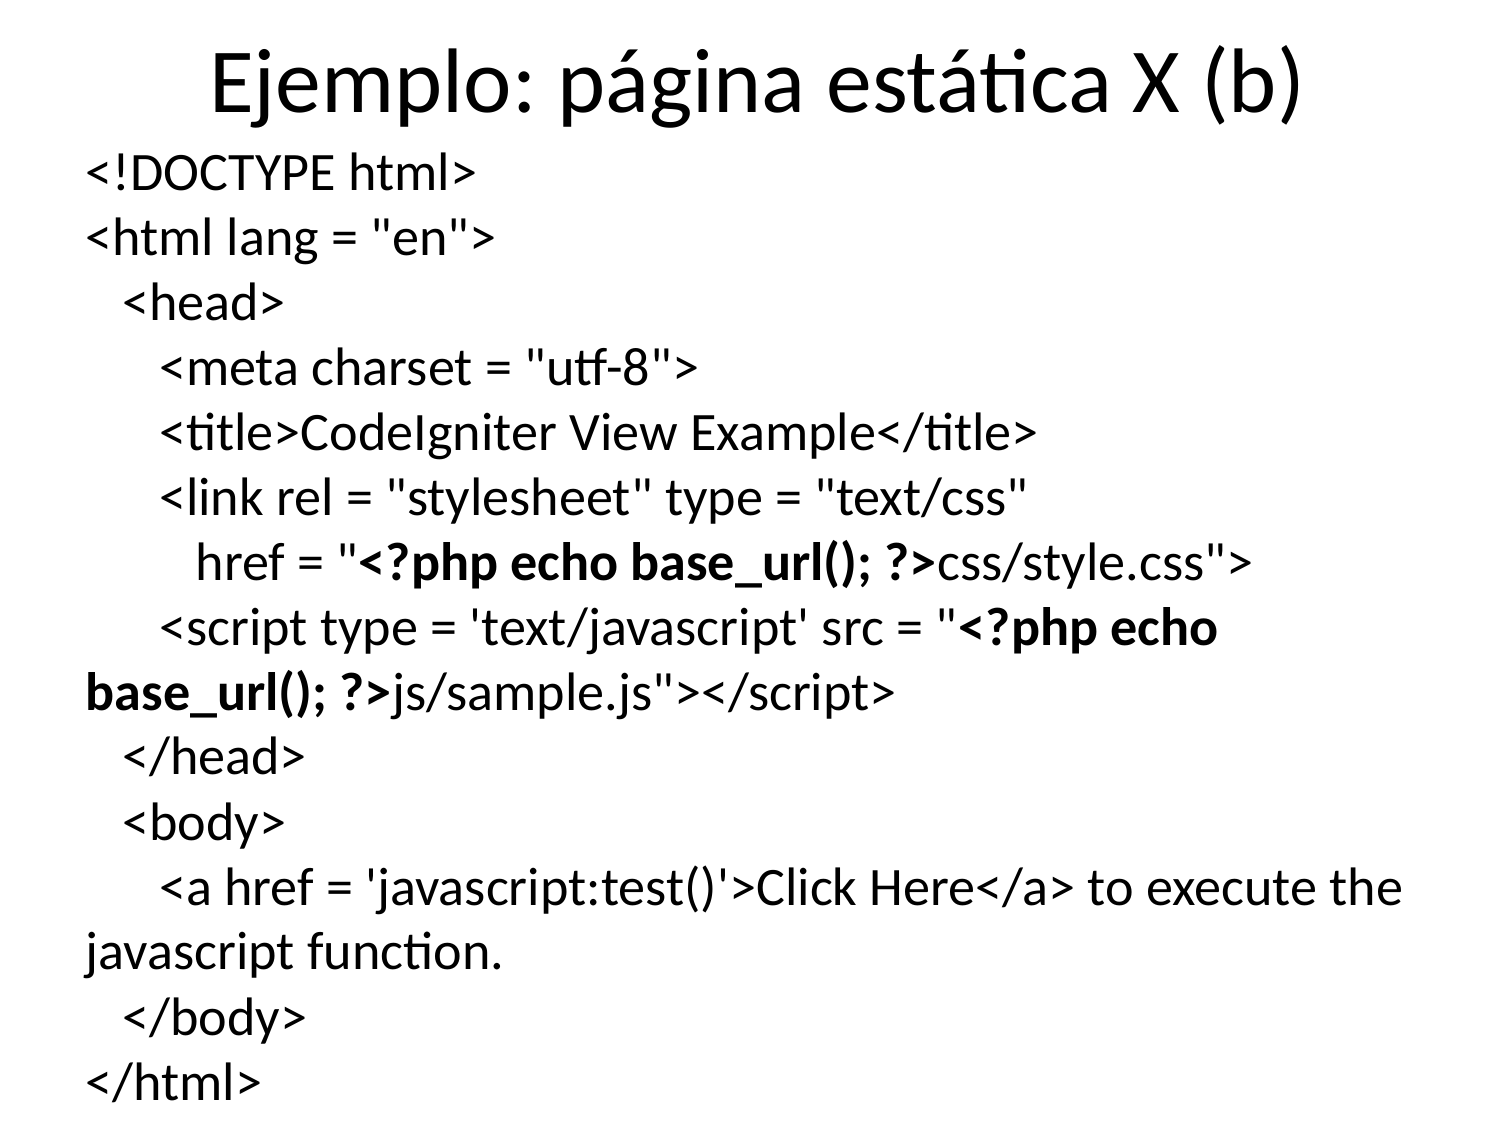

# Ejemplo: página estática X (b)
<!DOCTYPE html>
<html lang = "en">
 <head>
 <meta charset = "utf-8">
 <title>CodeIgniter View Example</title>
 <link rel = "stylesheet" type = "text/css"
 href = "<?php echo base_url(); ?>css/style.css">
 <script type = 'text/javascript' src = "<?php echo base_url(); ?>js/sample.js"></script>
 </head>
 <body>
 <a href = 'javascript:test()'>Click Here</a> to execute the javascript function.
 </body>
</html>